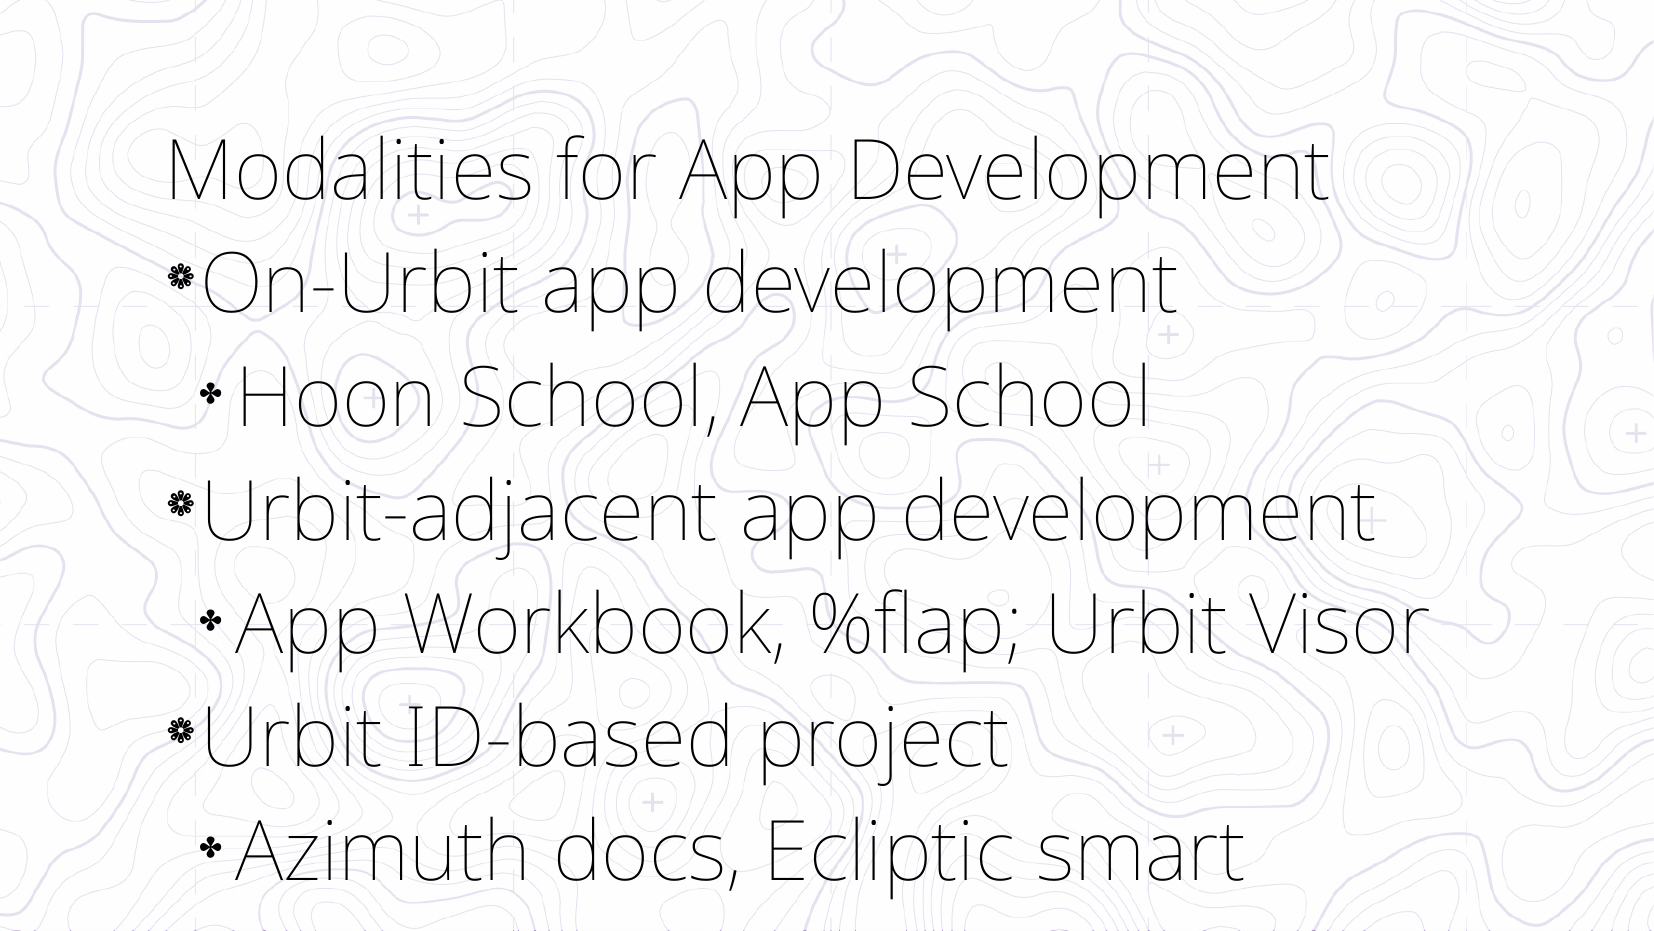

Modalities for App Development
On-Urbit app development
Hoon School, App School
Urbit-adjacent app development
App Workbook, %flap; Urbit Visor
Urbit ID-based project
Azimuth docs, Ecliptic smart contracts
Bridge app to Web3 chains etc.